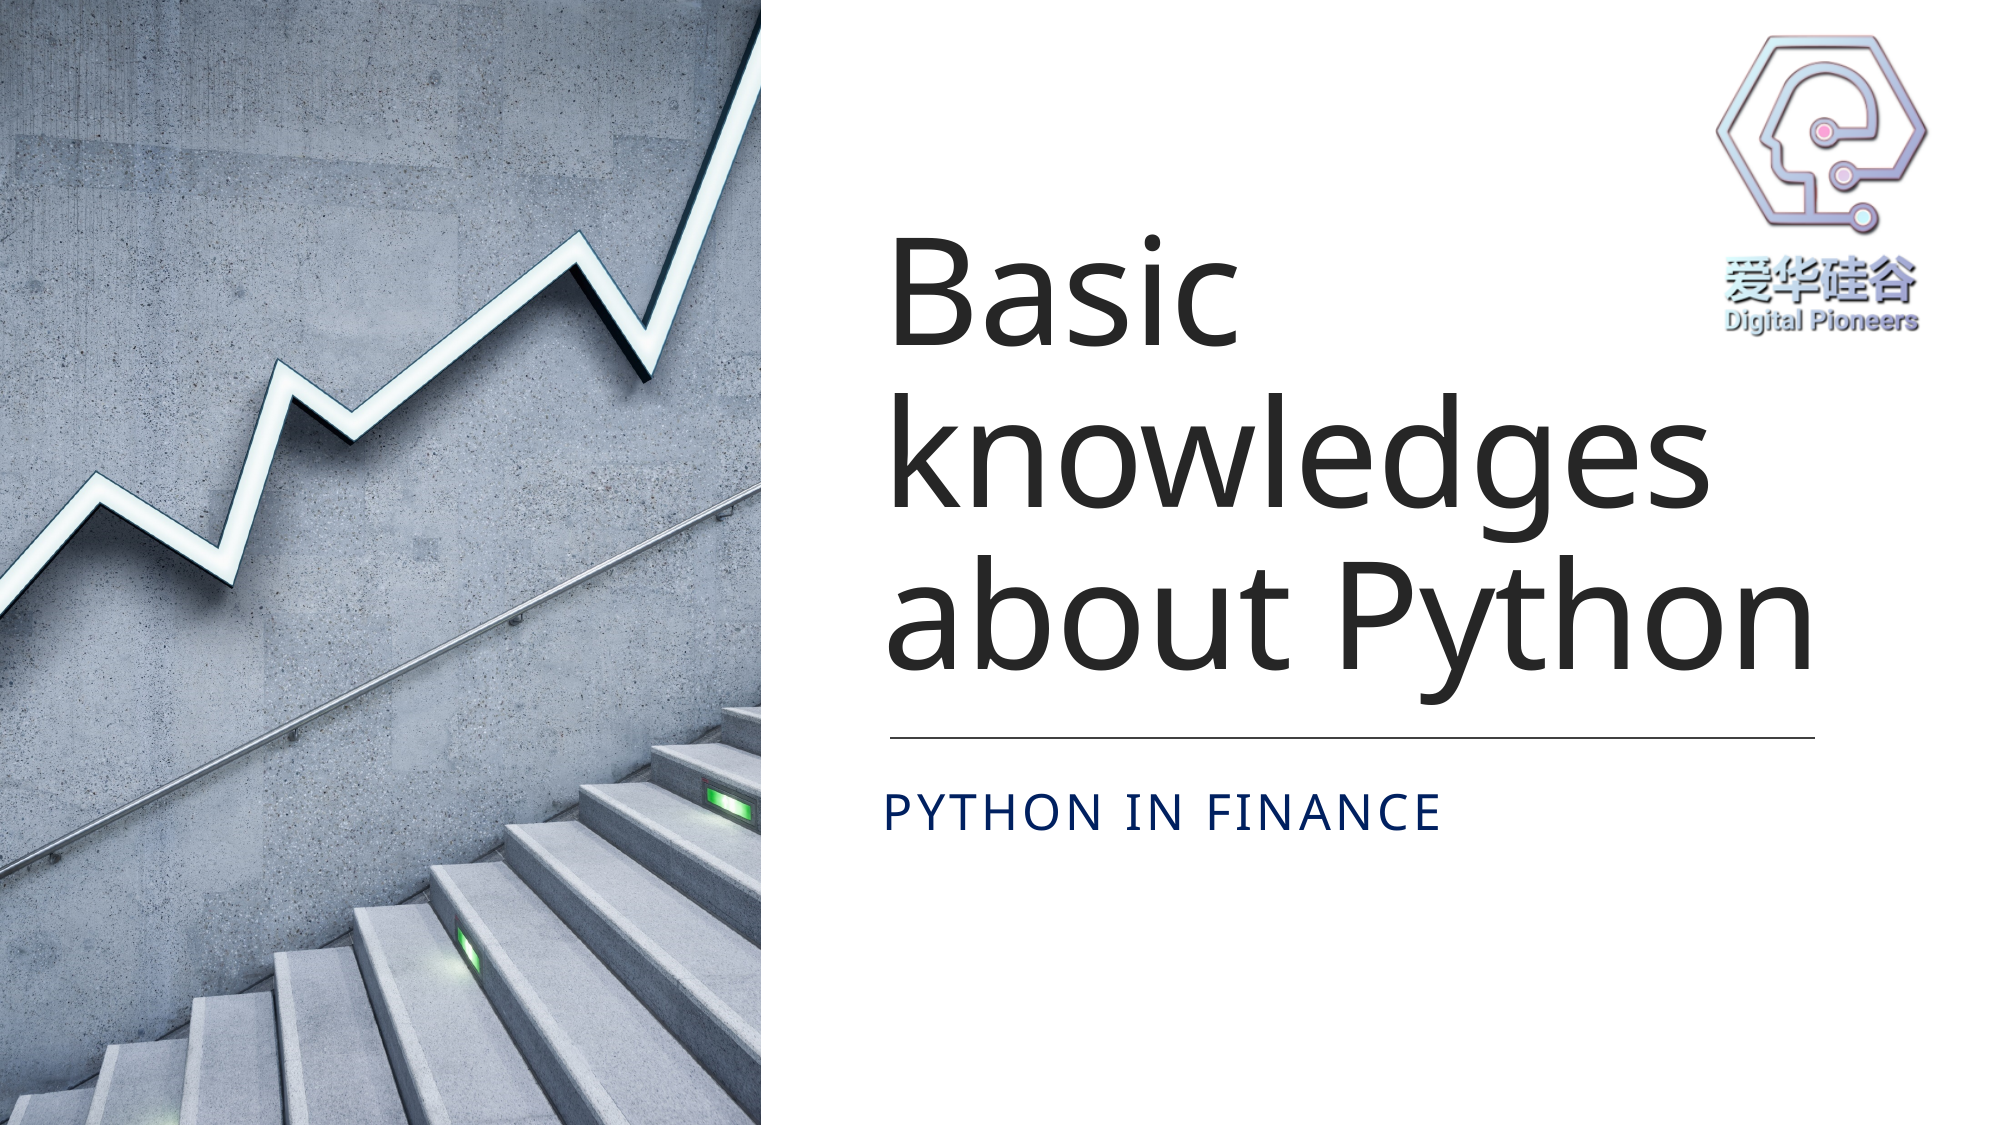

# Basic knowledges about Python
PYTHON IN FINANCE